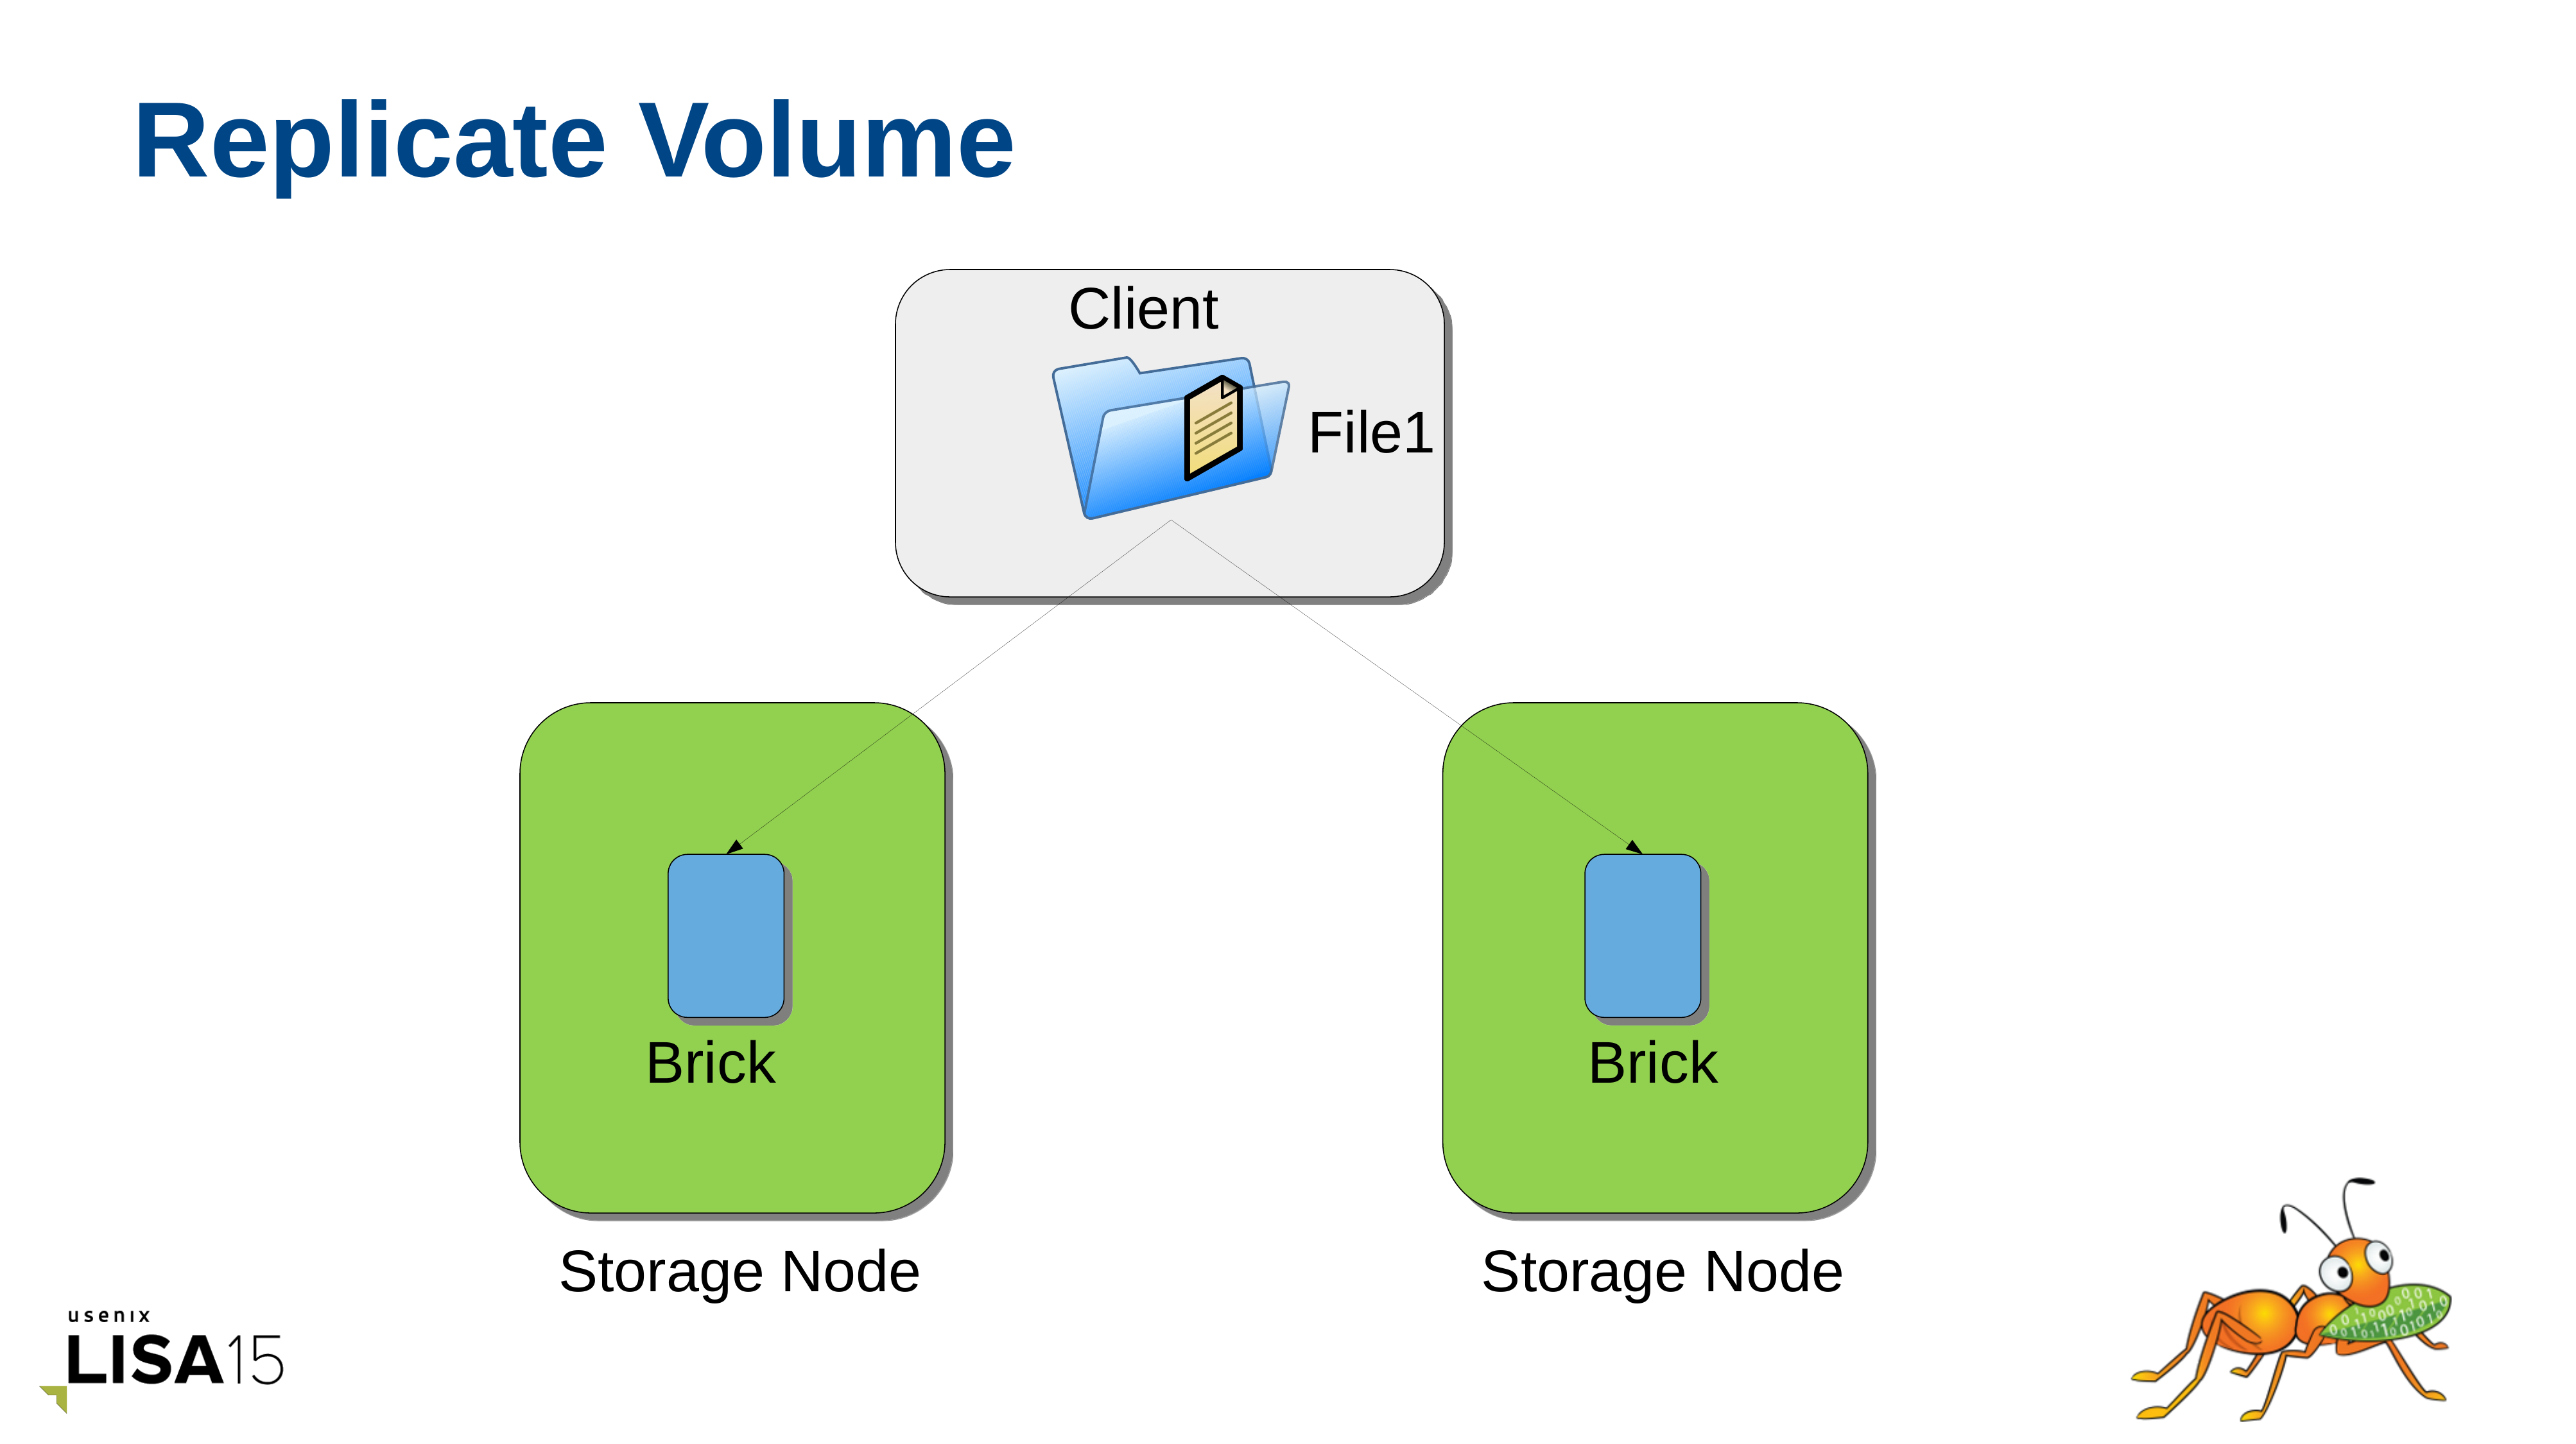

# Replicate Volume
Client
File1
Brick
Brick
Storage Node
Storage Node